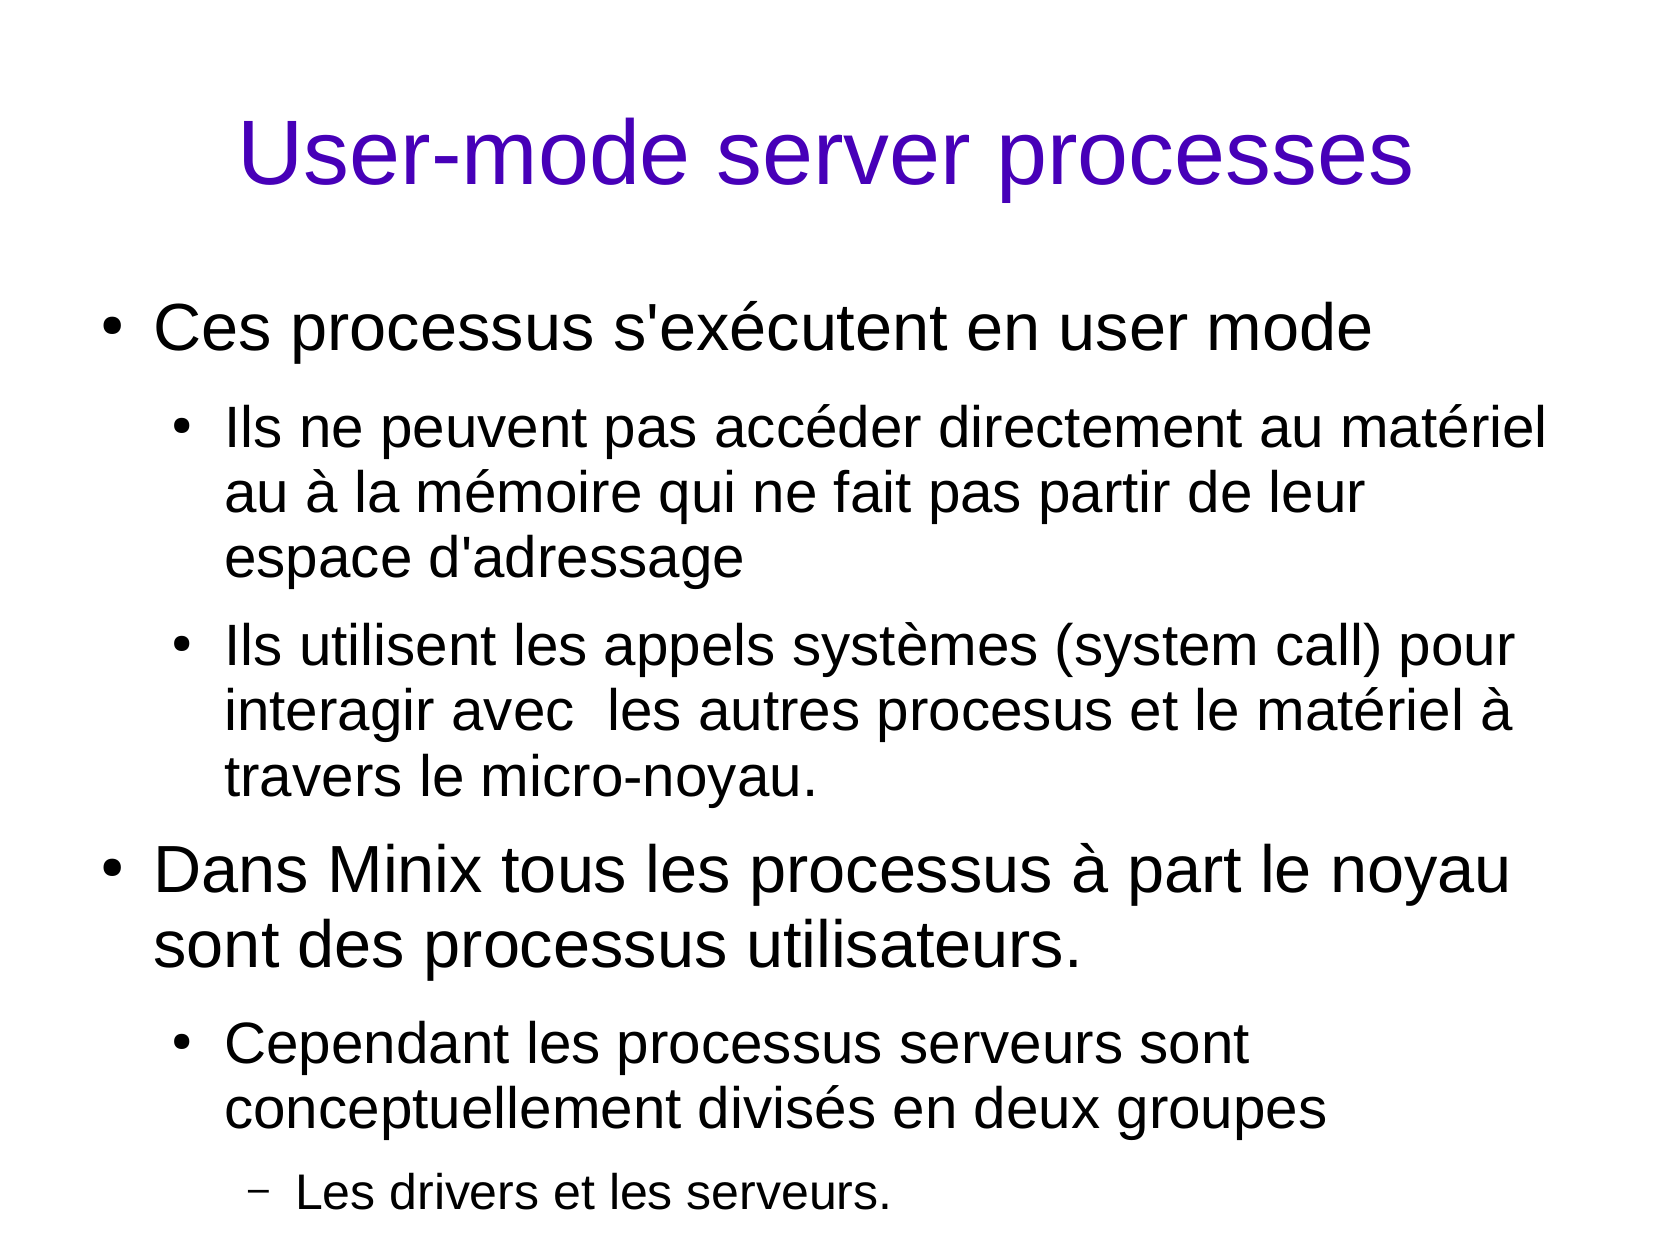

# User-mode server processes
Ces processus s'exécutent en user mode
Ils ne peuvent pas accéder directement au matériel au à la mémoire qui ne fait pas partir de leur espace d'adressage
Ils utilisent les appels systèmes (system call) pour interagir avec les autres procesus et le matériel à travers le micro-noyau.
Dans Minix tous les processus à part le noyau sont des processus utilisateurs.
Cependant les processus serveurs sont conceptuellement divisés en deux groupes
Les drivers et les serveurs.